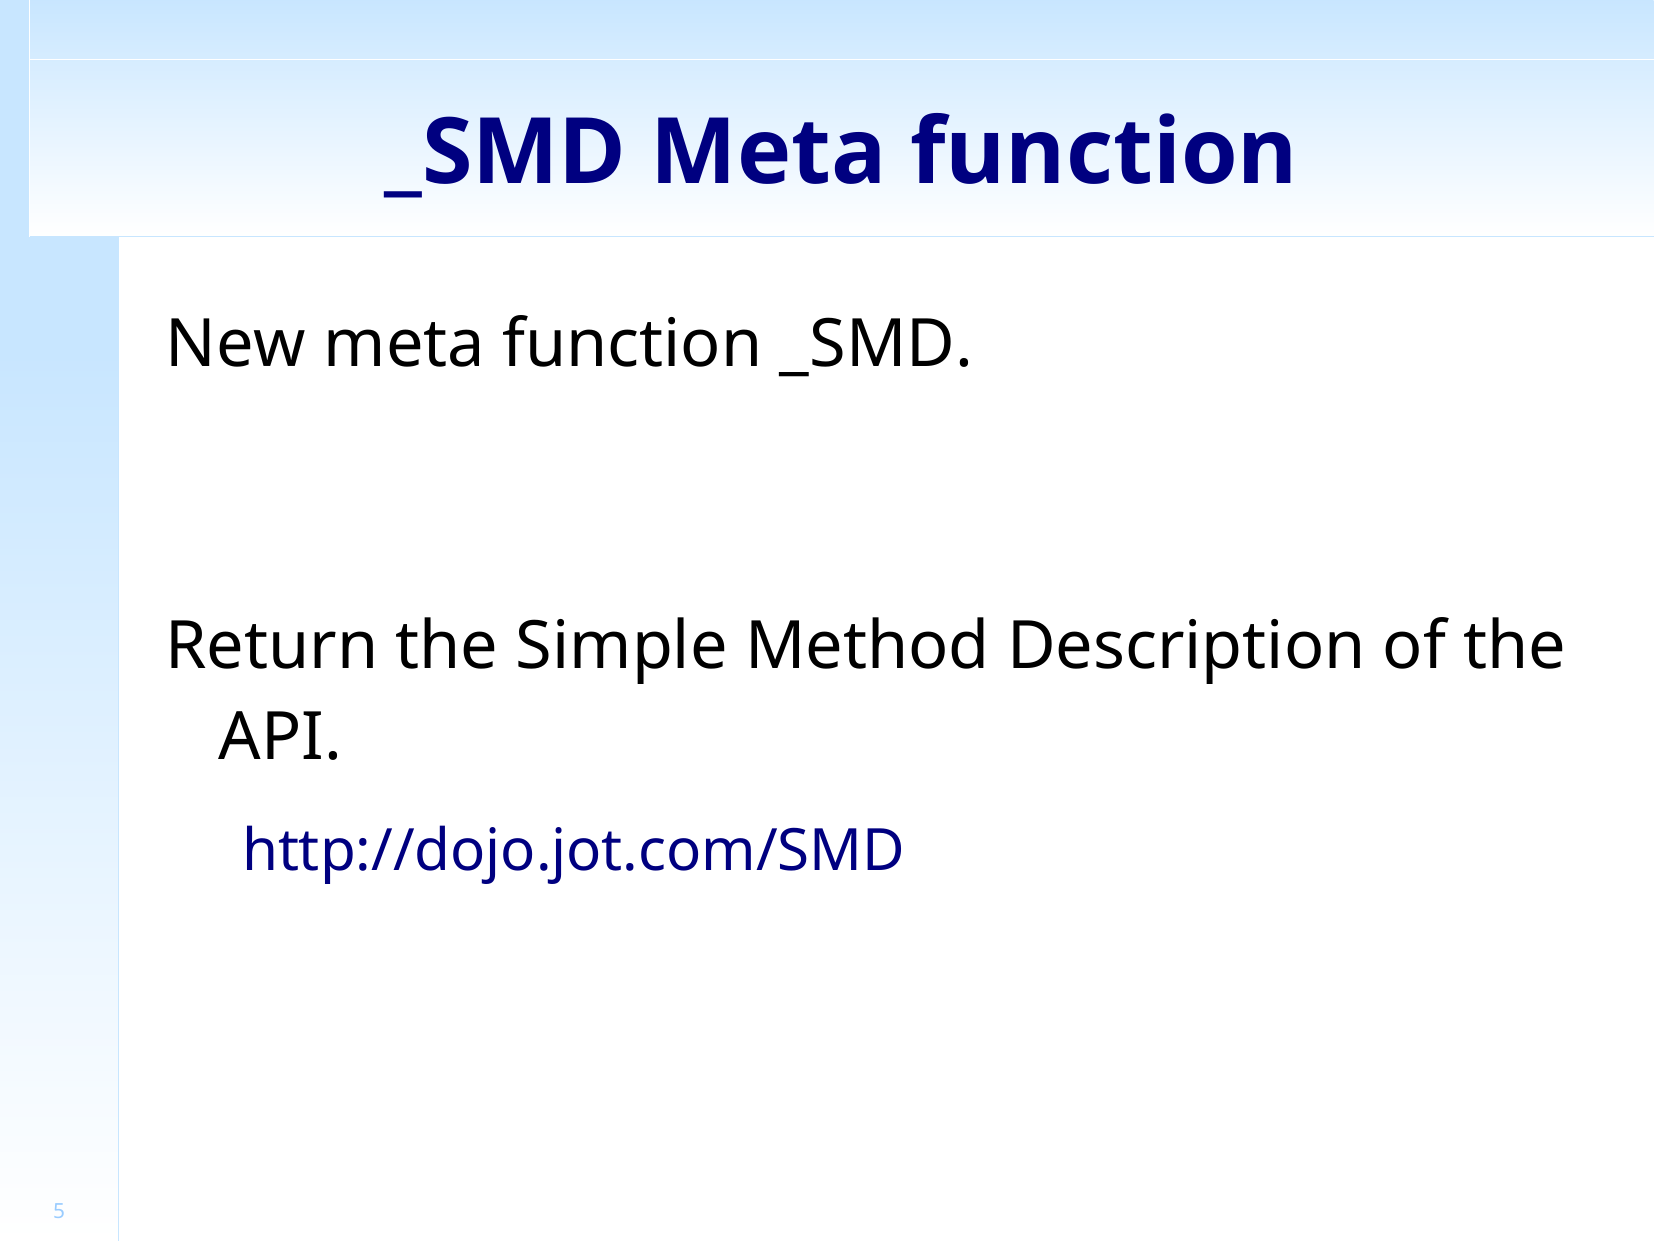

# _SMD Meta function
New meta function _SMD.
Return the Simple Method Description of the API.
http://dojo.jot.com/SMD